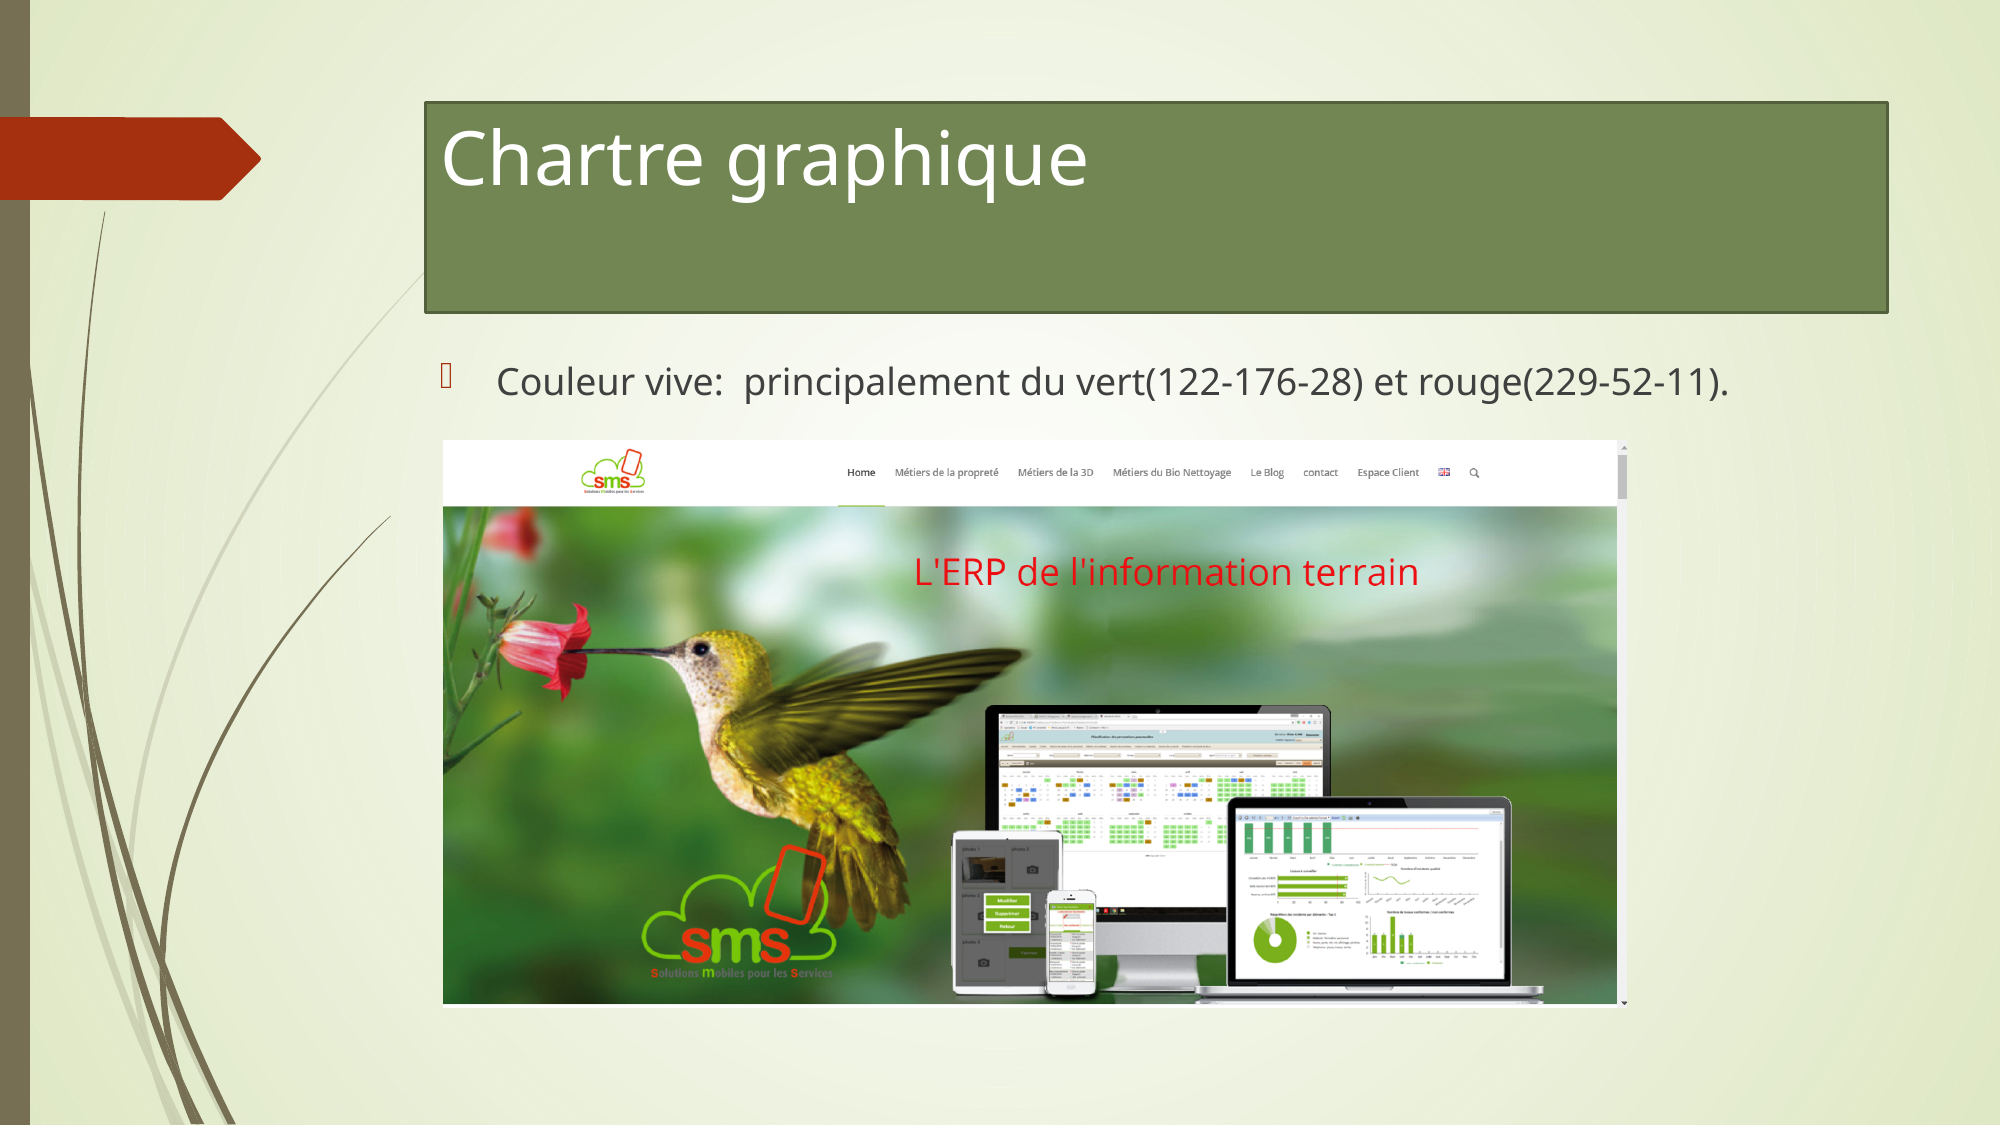

# Chartre graphique
Couleur vive: principalement du vert(122-176-28) et rouge(229-52-11).